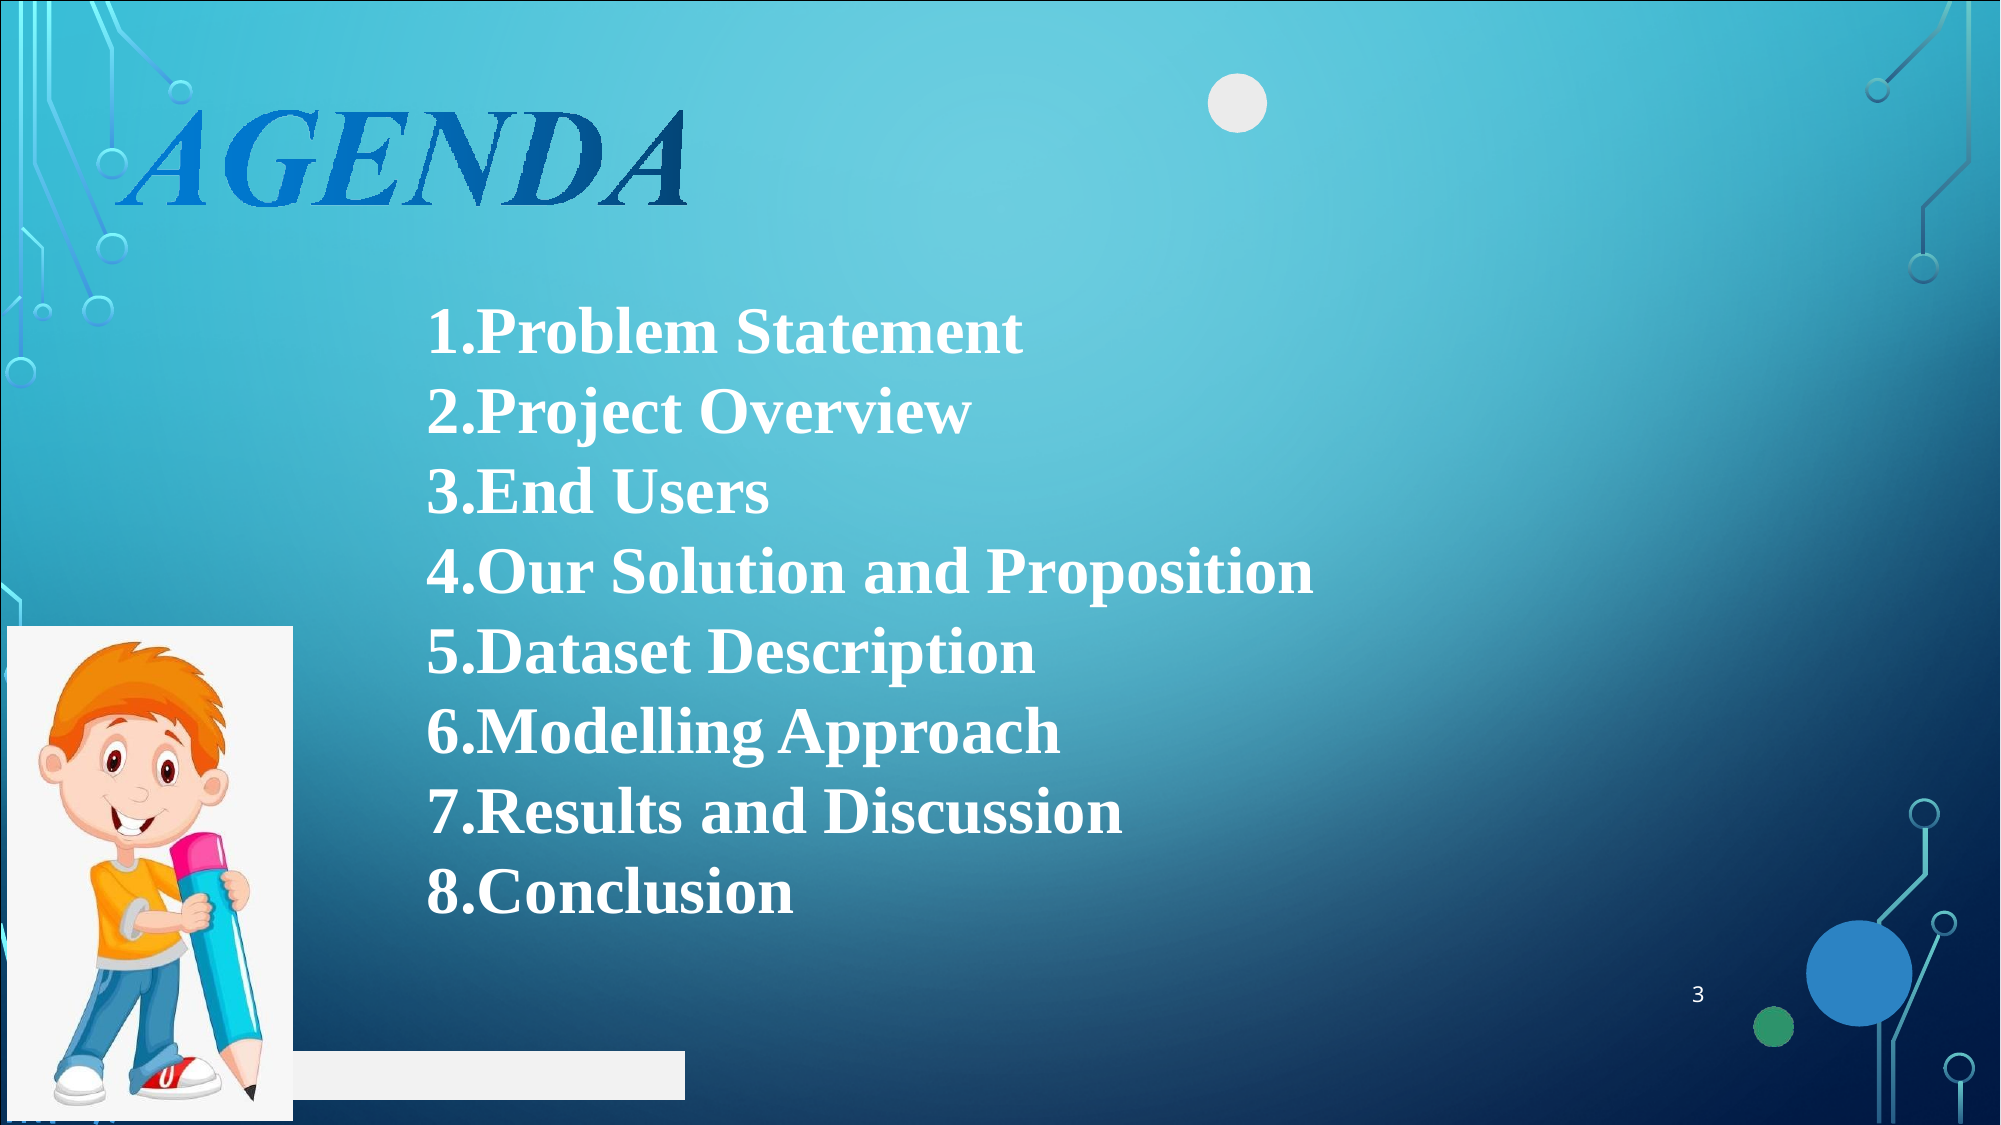

1.Problem Statement 2.Project Overview 3.End Users
4.Our Solution and Proposition 5.Dataset Description
6.Modelling Approach
7.Results and Discussion 8.Conclusion
3/21/2024 Annual Review